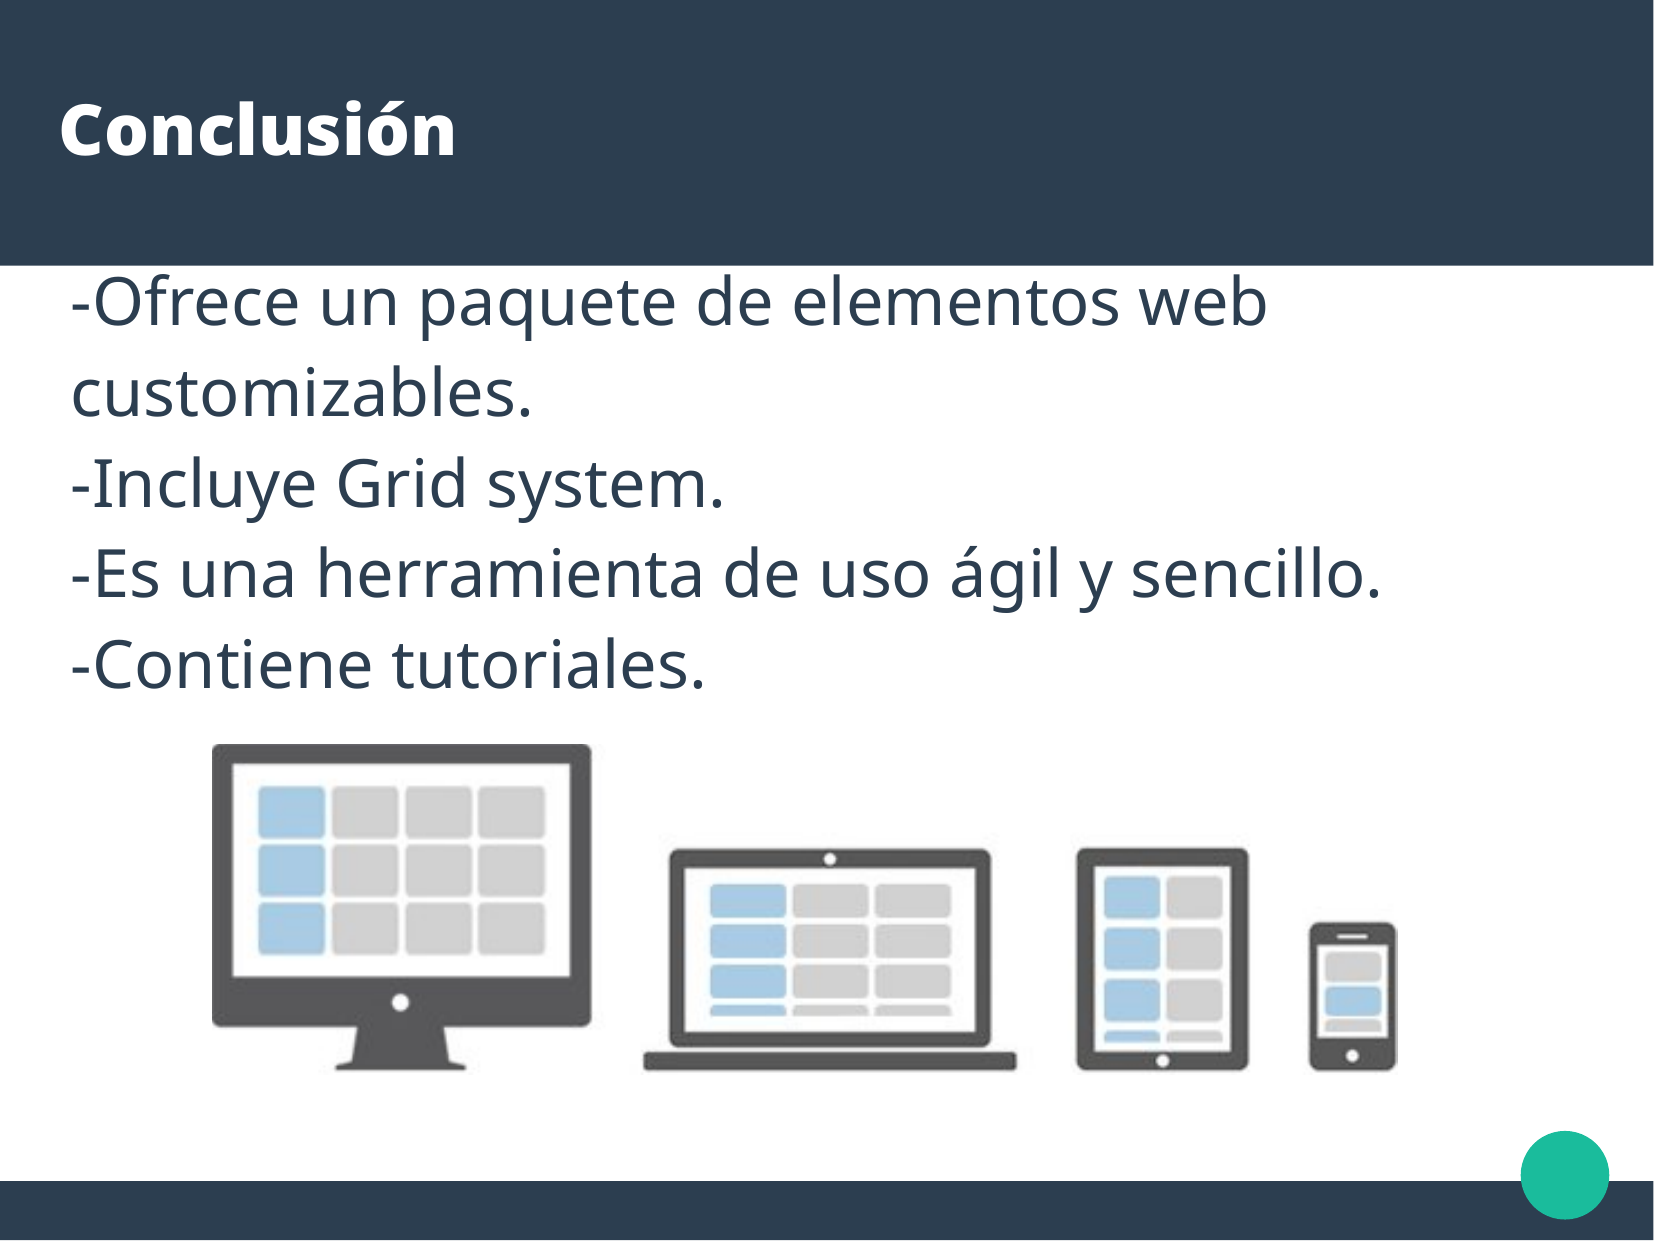

# Conclusión
-Ofrece un paquete de elementos web customizables.
-Incluye Grid system.
-Es una herramienta de uso ágil y sencillo.
-Contiene tutoriales.